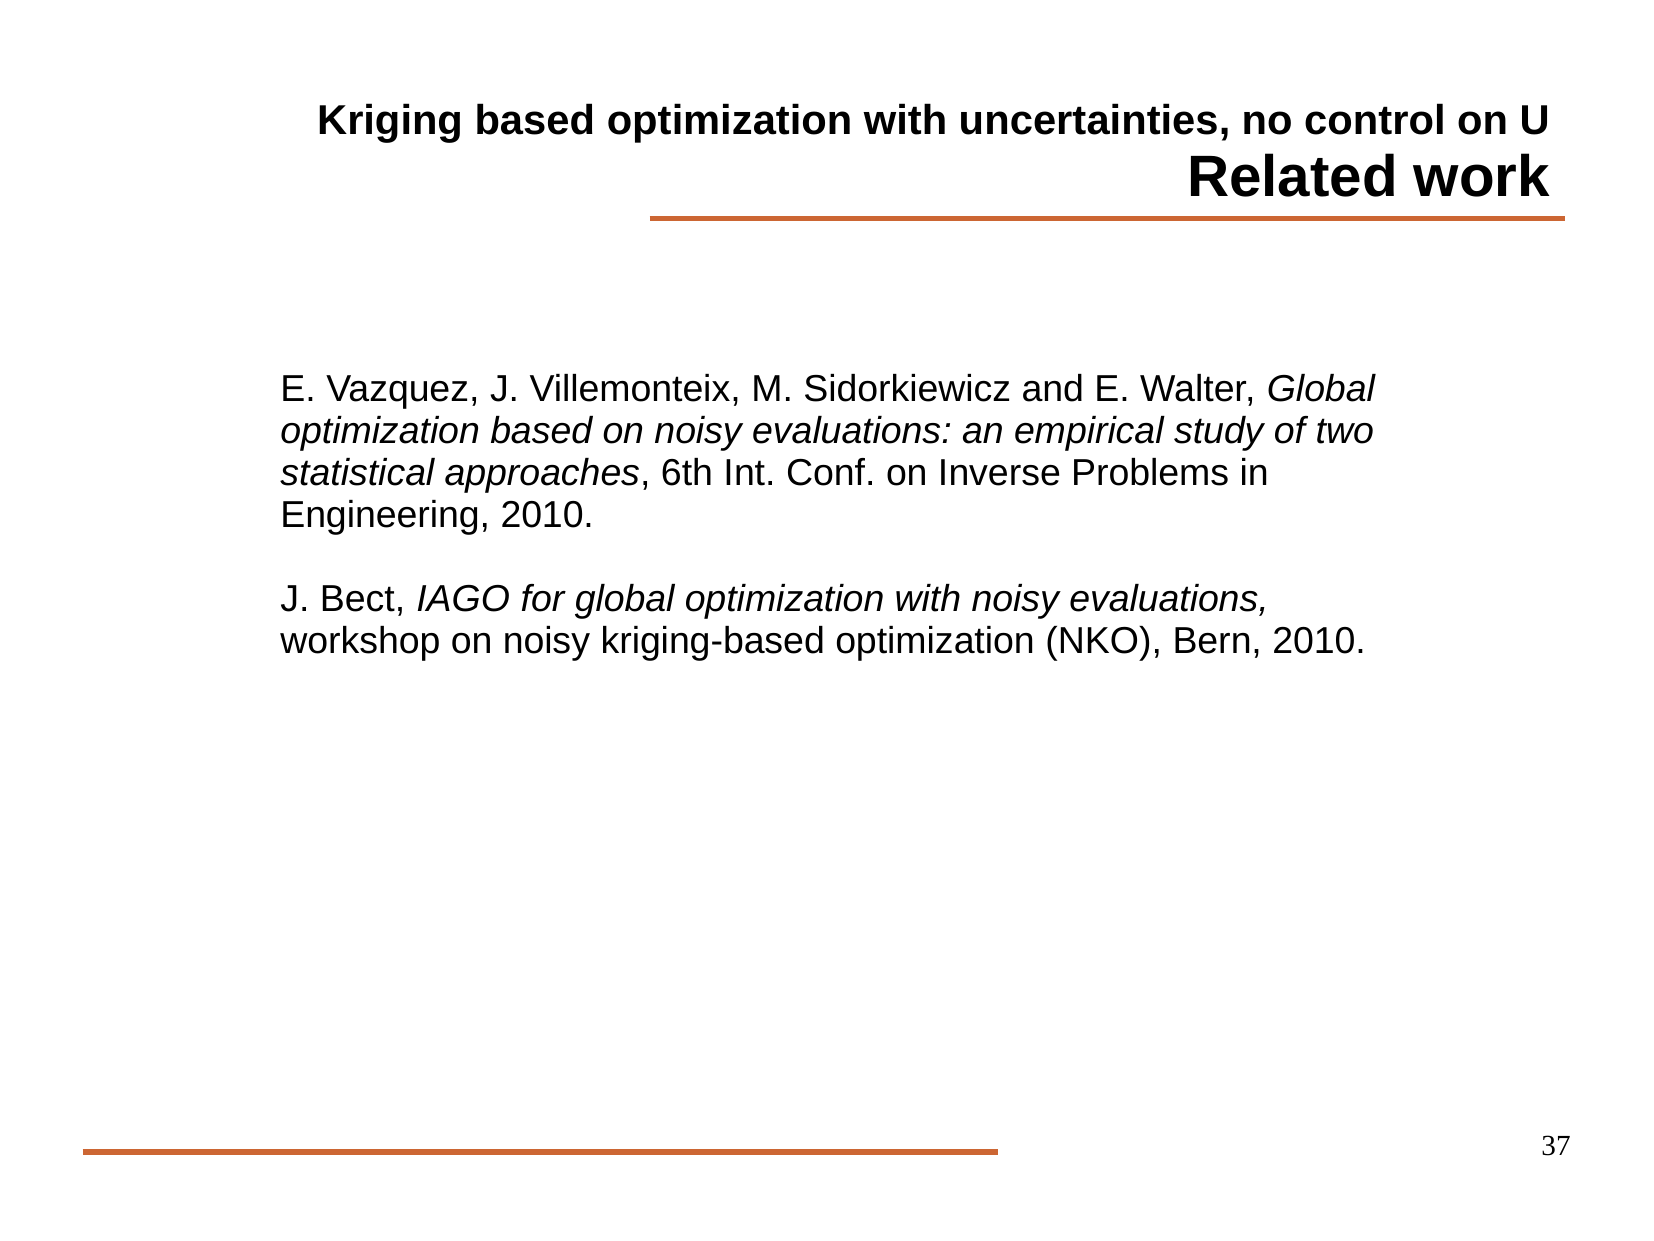

Kriging based optimization with uncertainties, no control on U
Related work
E. Vazquez, J. Villemonteix, M. Sidorkiewicz and E. Walter, Global optimization based on noisy evaluations: an empirical study of two statistical approaches, 6th Int. Conf. on Inverse Problems in Engineering, 2010.
J. Bect, IAGO for global optimization with noisy evaluations, workshop on noisy kriging-based optimization (NKO), Bern, 2010.
37